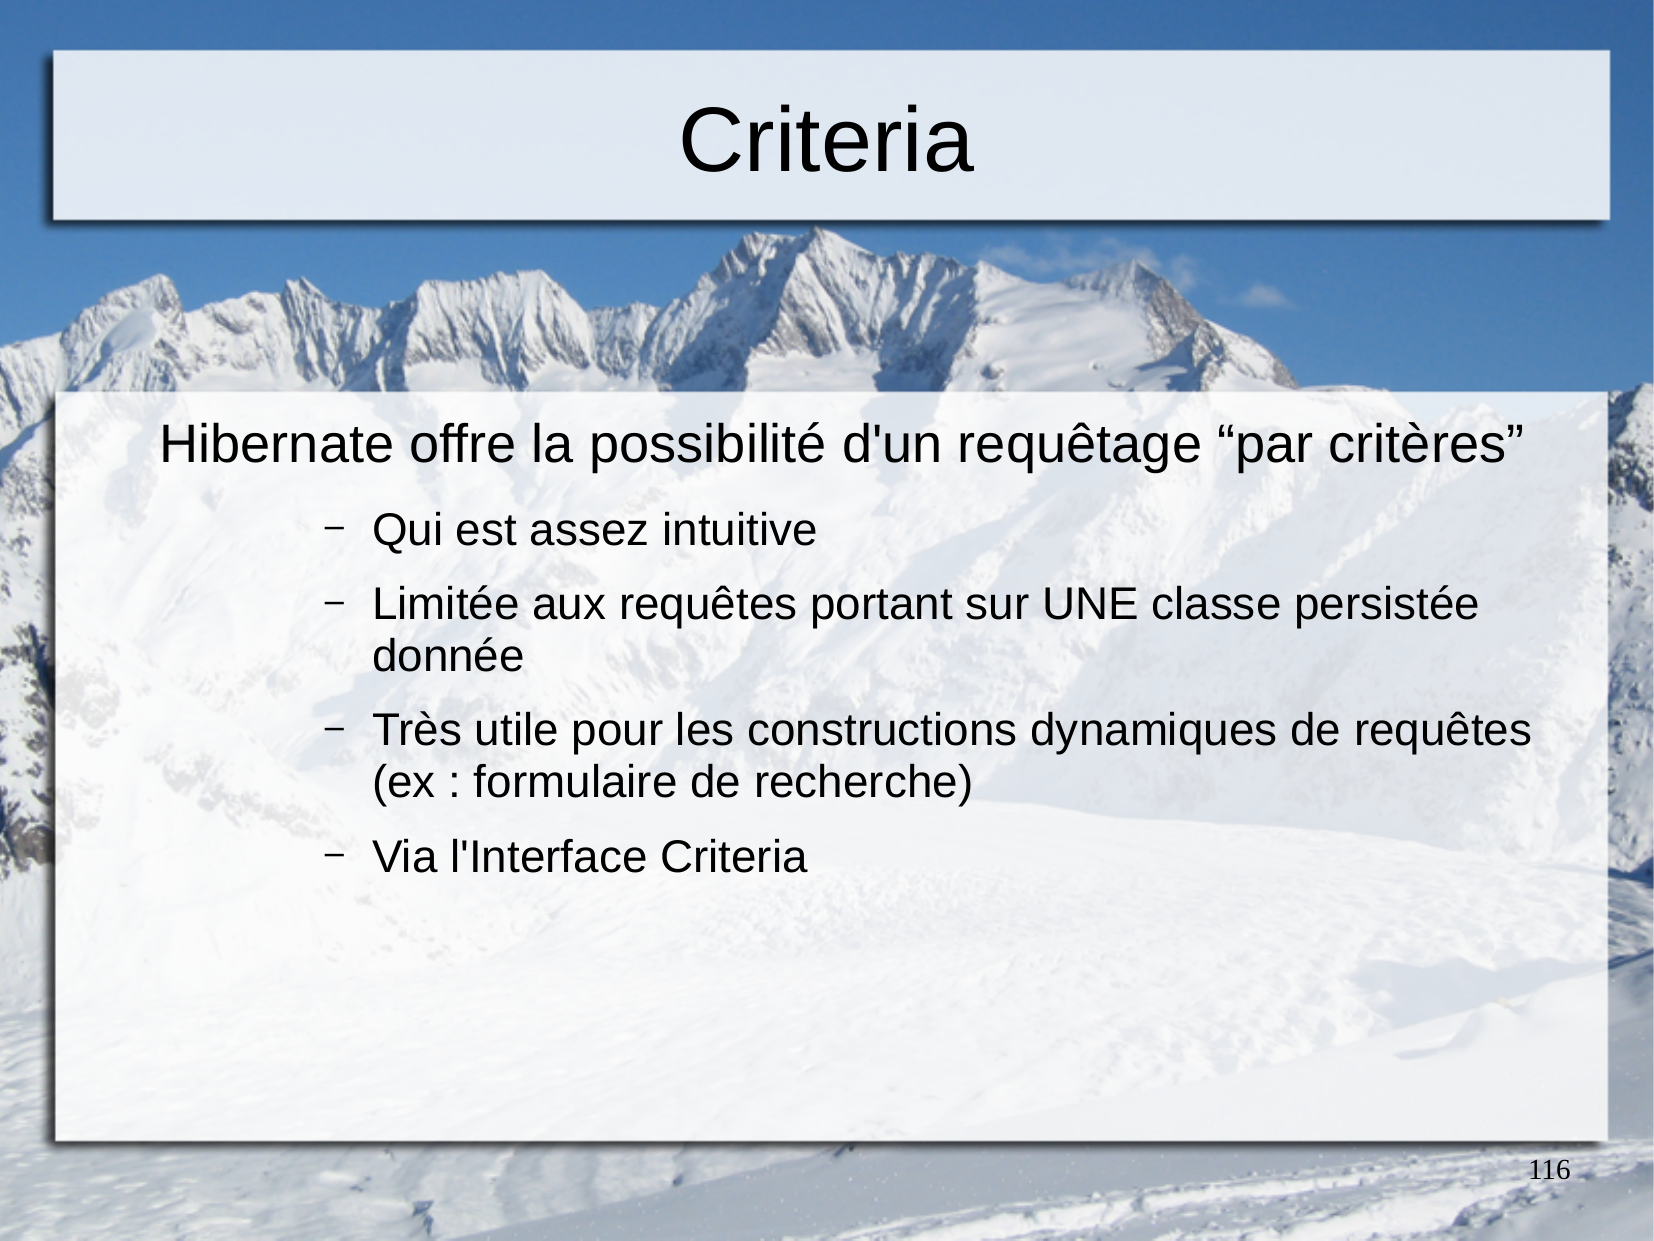

# Criteria
Hibernate offre la possibilité d'un requêtage “par critères”
Qui est assez intuitive
Limitée aux requêtes portant sur UNE classe persistée donnée
Très utile pour les constructions dynamiques de requêtes (ex : formulaire de recherche)
Via l'Interface Criteria
116